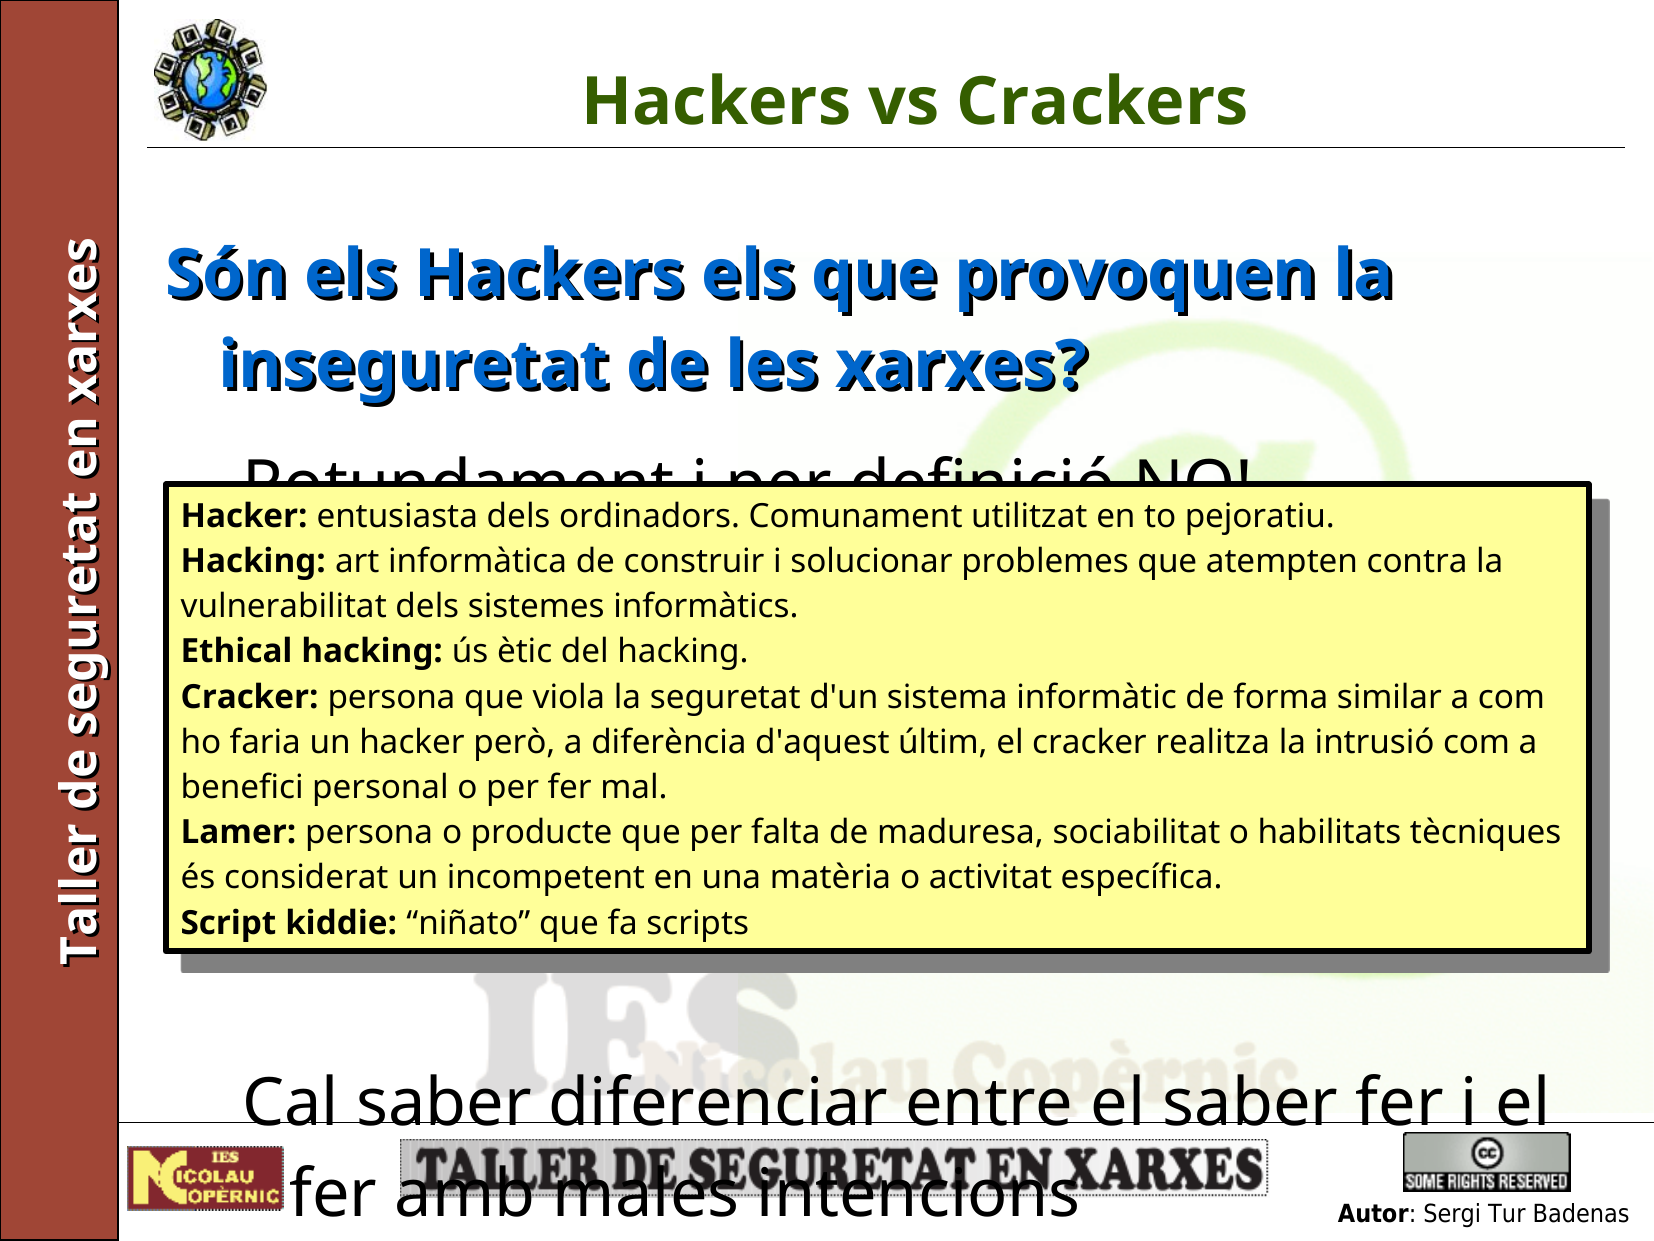

# Hackers vs Crackers
Són els Hackers els que provoquen la inseguretat de les xarxes?
Rotundament i per definició NO!
Cal saber diferenciar entre el saber fer i el fer amb males intencions
Hacker: entusiasta dels ordinadors. Comunament utilitzat en to pejoratiu.
Hacking: art informàtica de construir i solucionar problemes que atempten contra la vulnerabilitat dels sistemes informàtics.
Ethical hacking: ús ètic del hacking.
Cracker: persona que viola la seguretat d'un sistema informàtic de forma similar a com ho faria un hacker però, a diferència d'aquest últim, el cracker realitza la intrusió com a benefici personal o per fer mal.
Lamer: persona o producte que per falta de maduresa, sociabilitat o habilitats tècniques és considerat un incompetent en una matèria o activitat específica.
Script kiddie: “niñato” que fa scripts